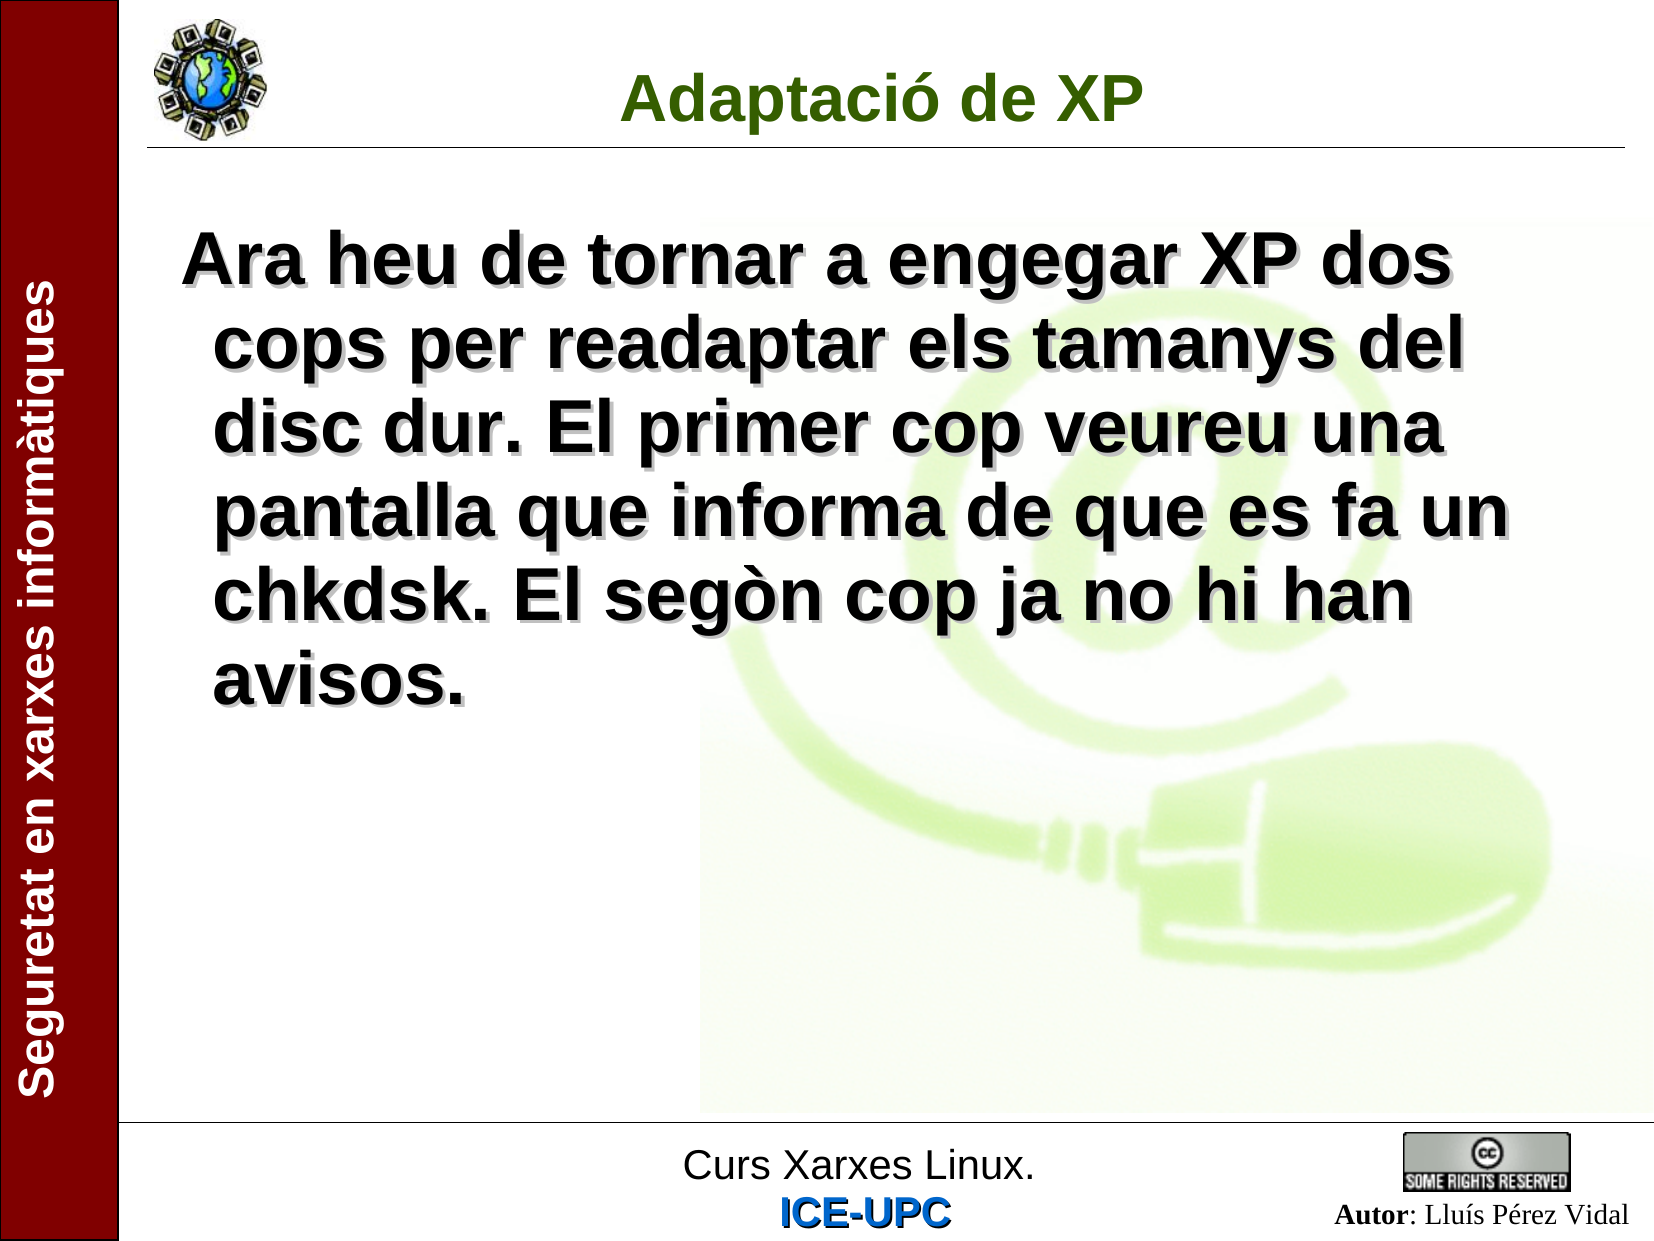

# Adaptació de XP
 Ara heu de tornar a engegar XP dos cops per readaptar els tamanys del disc dur. El primer cop veureu una pantalla que informa de que es fa un chkdsk. El segòn cop ja no hi han avisos.